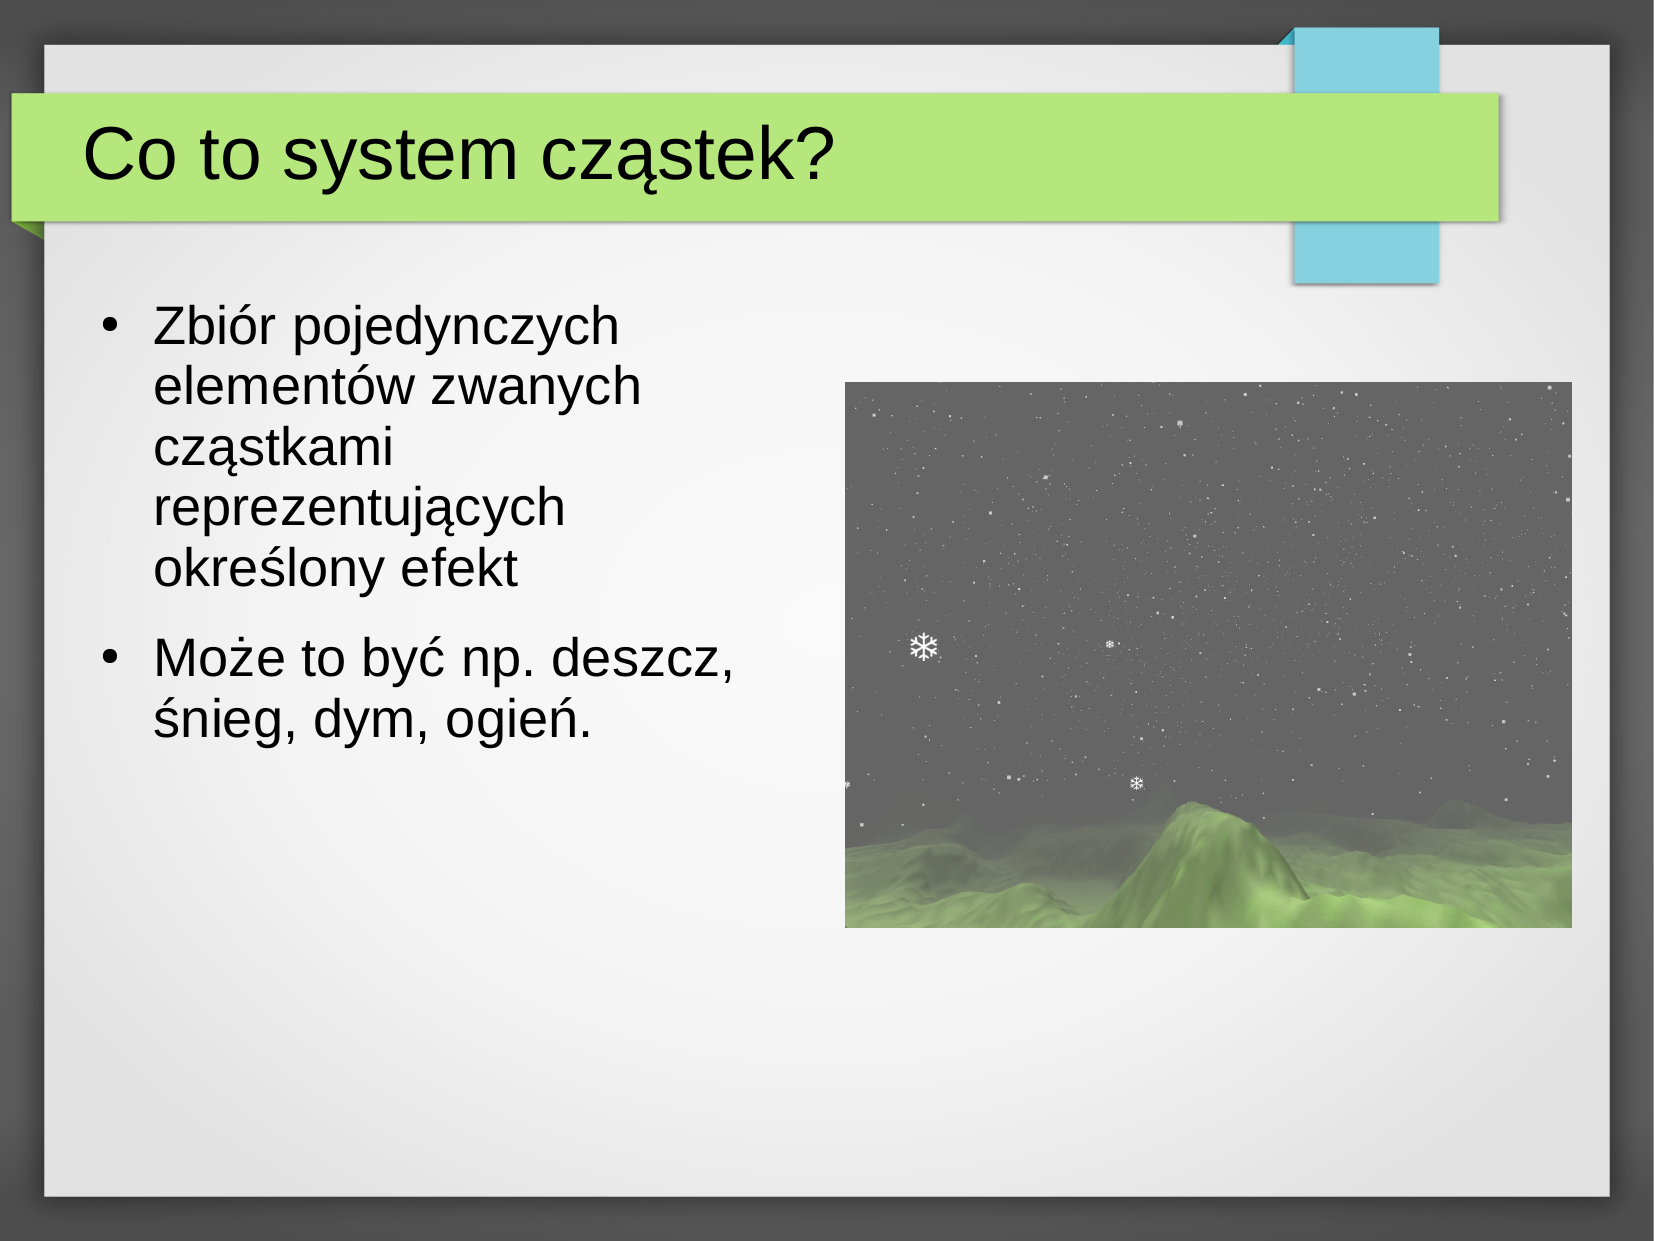

# Co to system cząstek?
Zbiór pojedynczych elementów zwanych cząstkami reprezentujących określony efekt
Może to być np. deszcz, śnieg, dym, ogień.